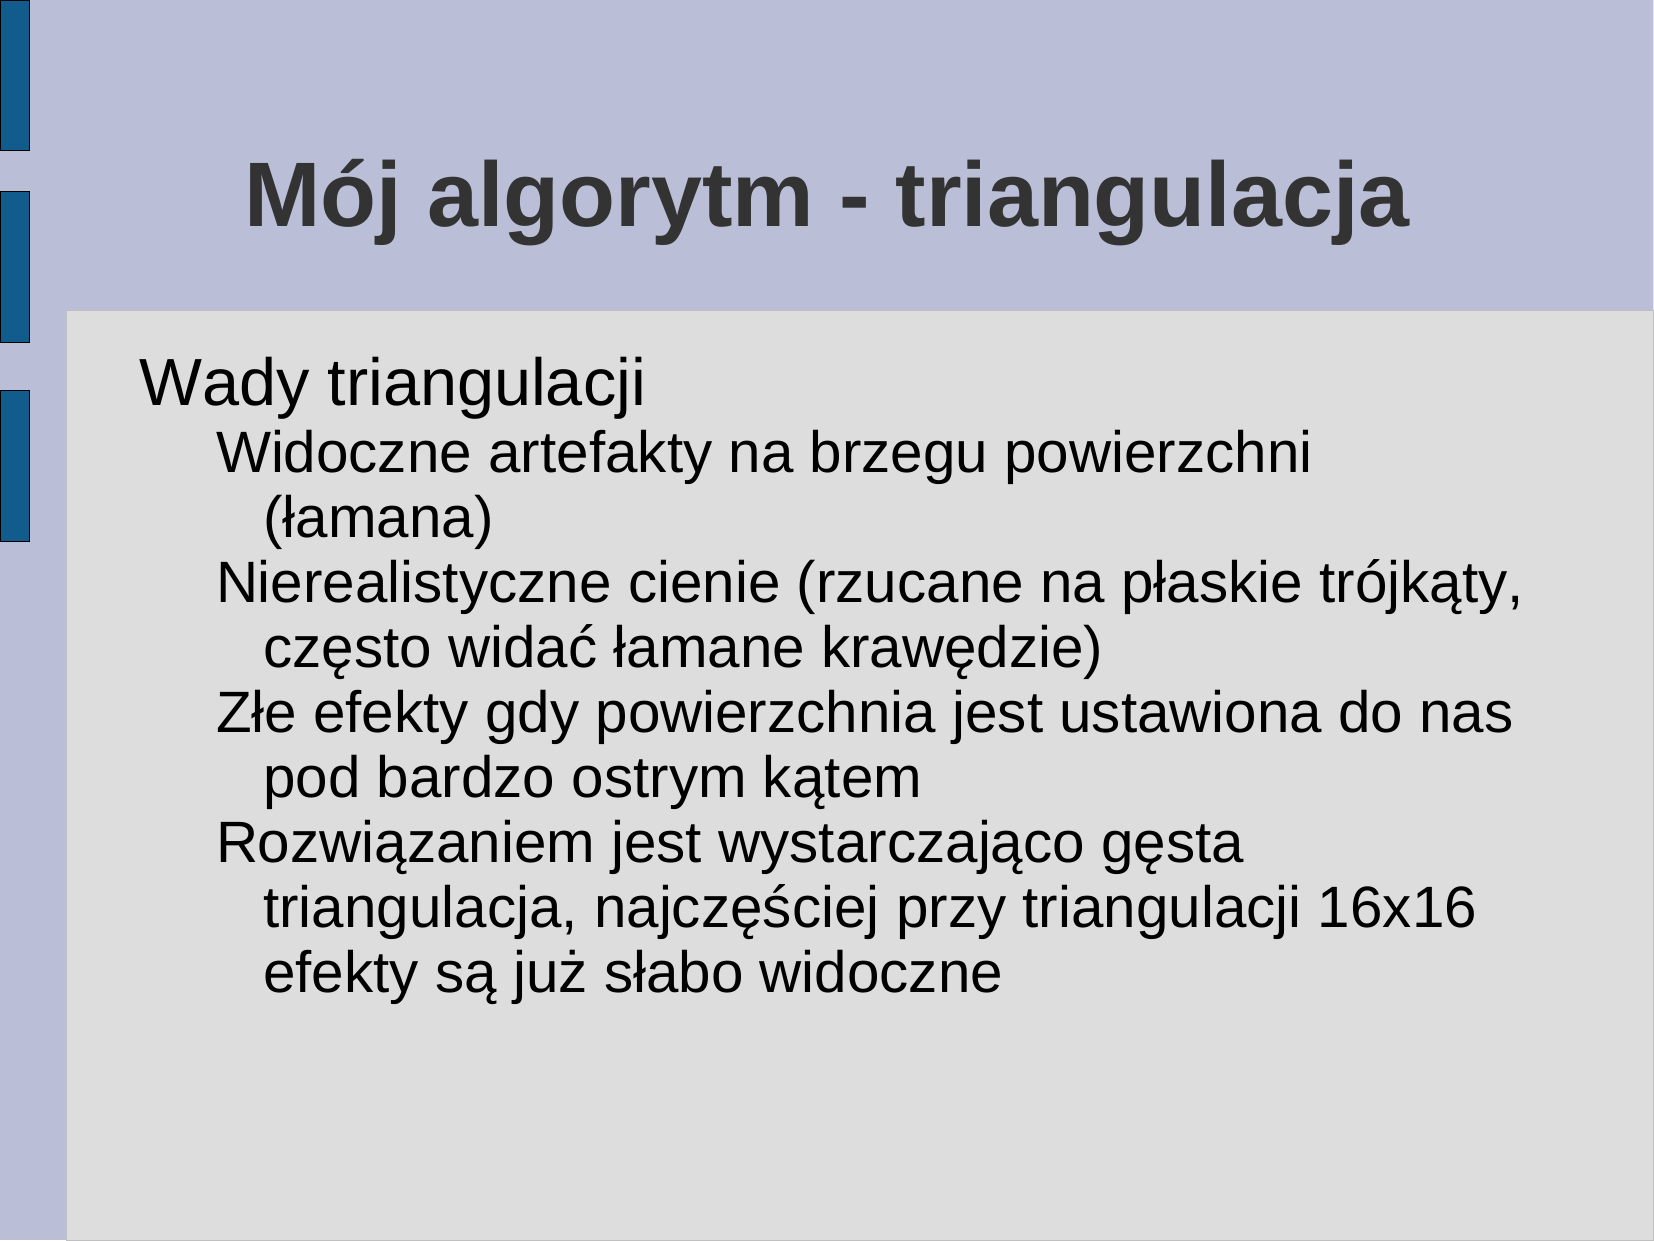

# Mój algorytm - triangulacja
Wady triangulacji
Widoczne artefakty na brzegu powierzchni (łamana)
Nierealistyczne cienie (rzucane na płaskie trójkąty, często widać łamane krawędzie)
Złe efekty gdy powierzchnia jest ustawiona do nas pod bardzo ostrym kątem
Rozwiązaniem jest wystarczająco gęsta triangulacja, najczęściej przy triangulacji 16x16 efekty są już słabo widoczne